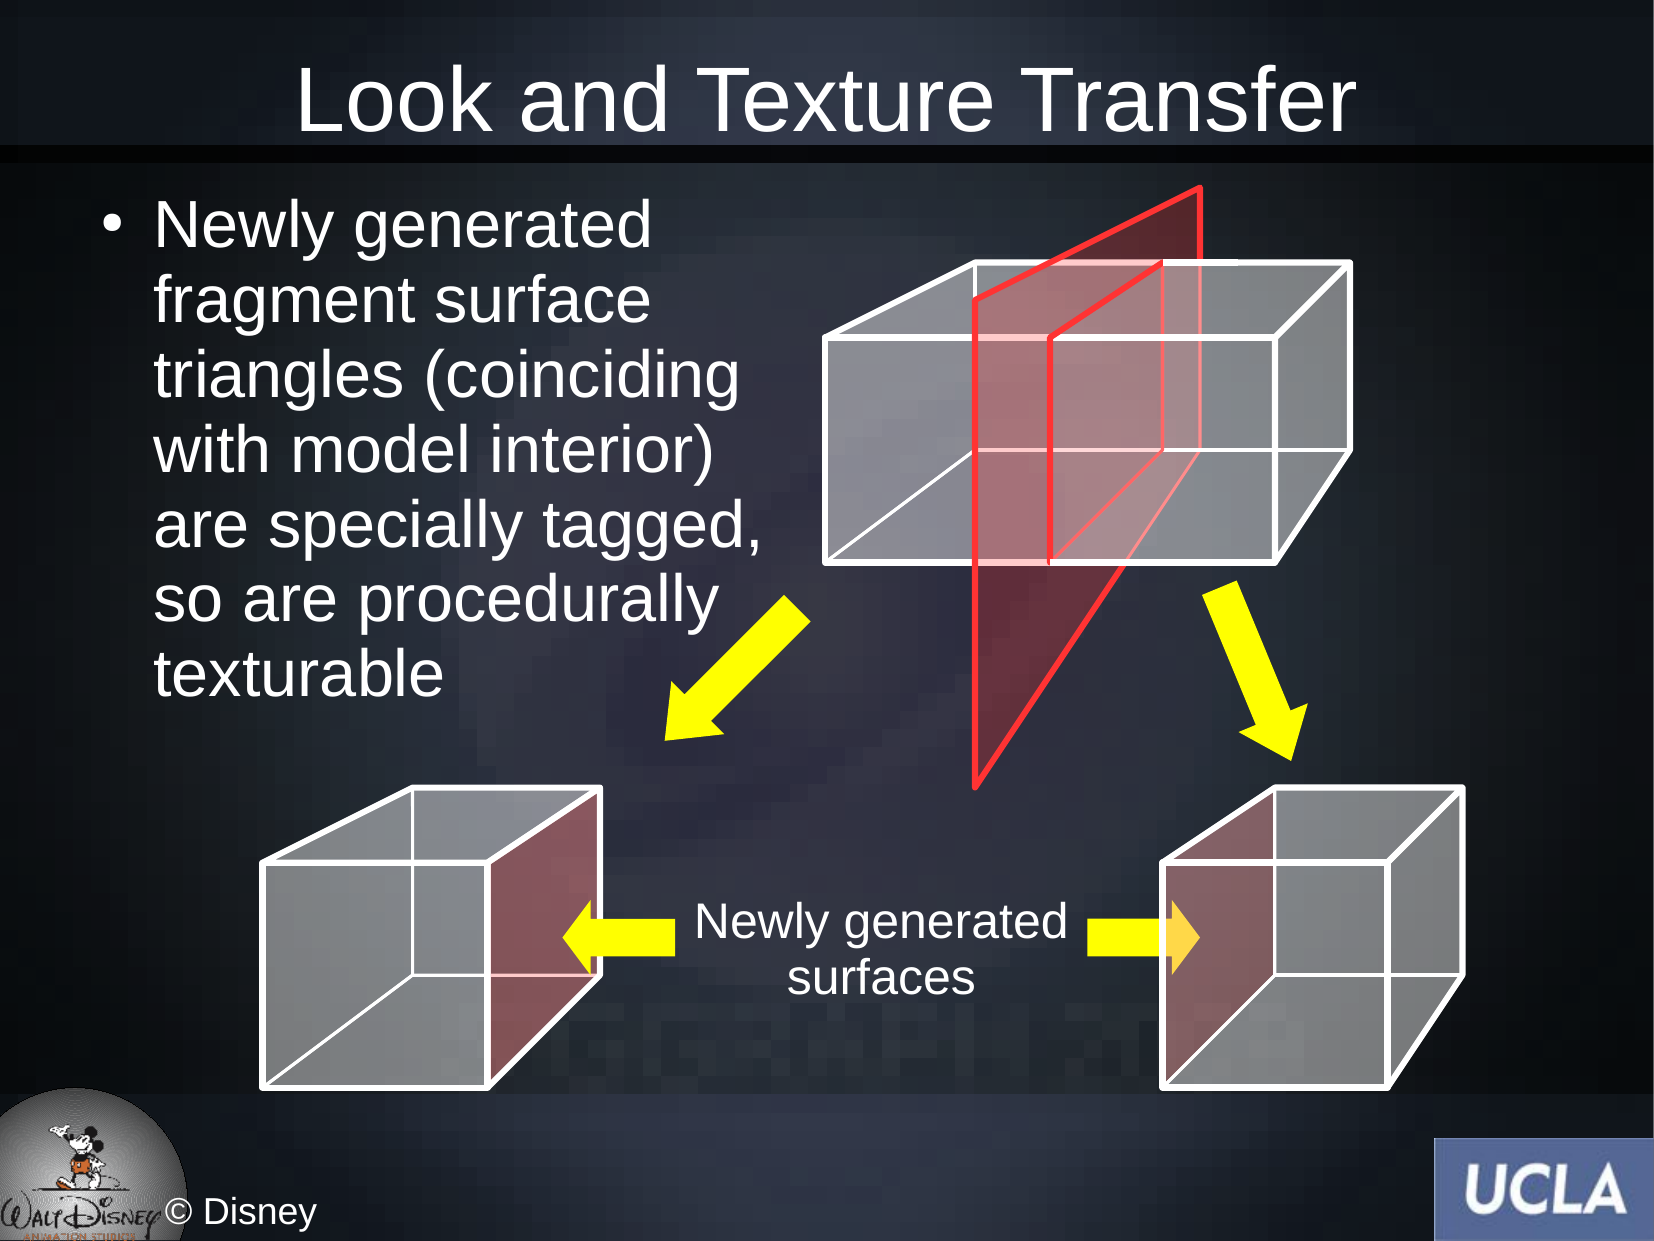

# Look and Texture Transfer
Newly generated fragment surface triangles (coinciding with model interior) are specially tagged, so are procedurally texturable
Newly generated surfaces